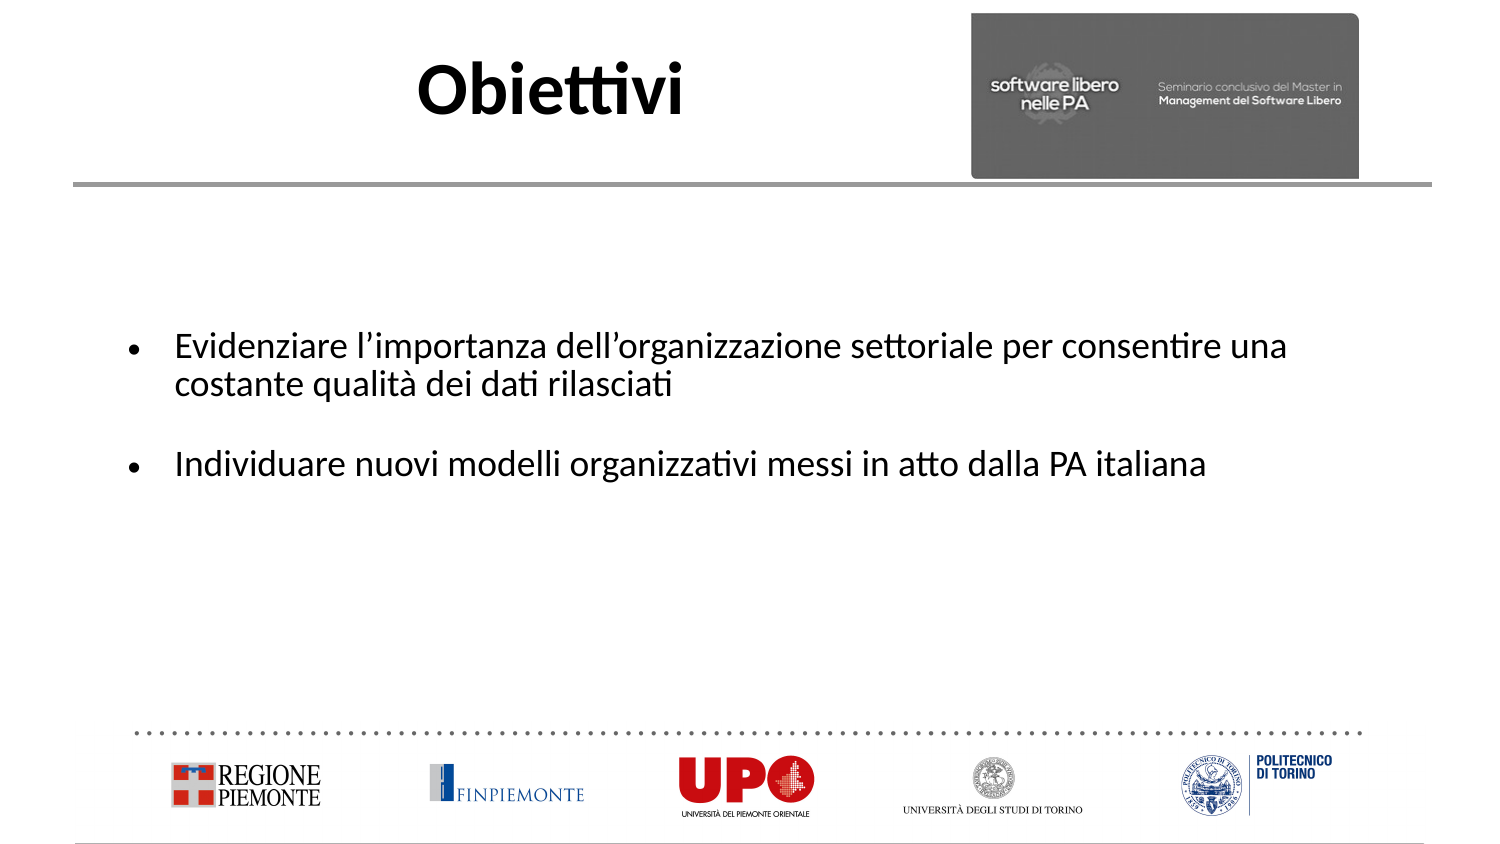

# Obiettivi
Evidenziare l’importanza dell’organizzazione settoriale per consentire una
costante qualità dei dati rilasciati
Individuare nuovi modelli organizzativi messi in atto dalla PA italiana